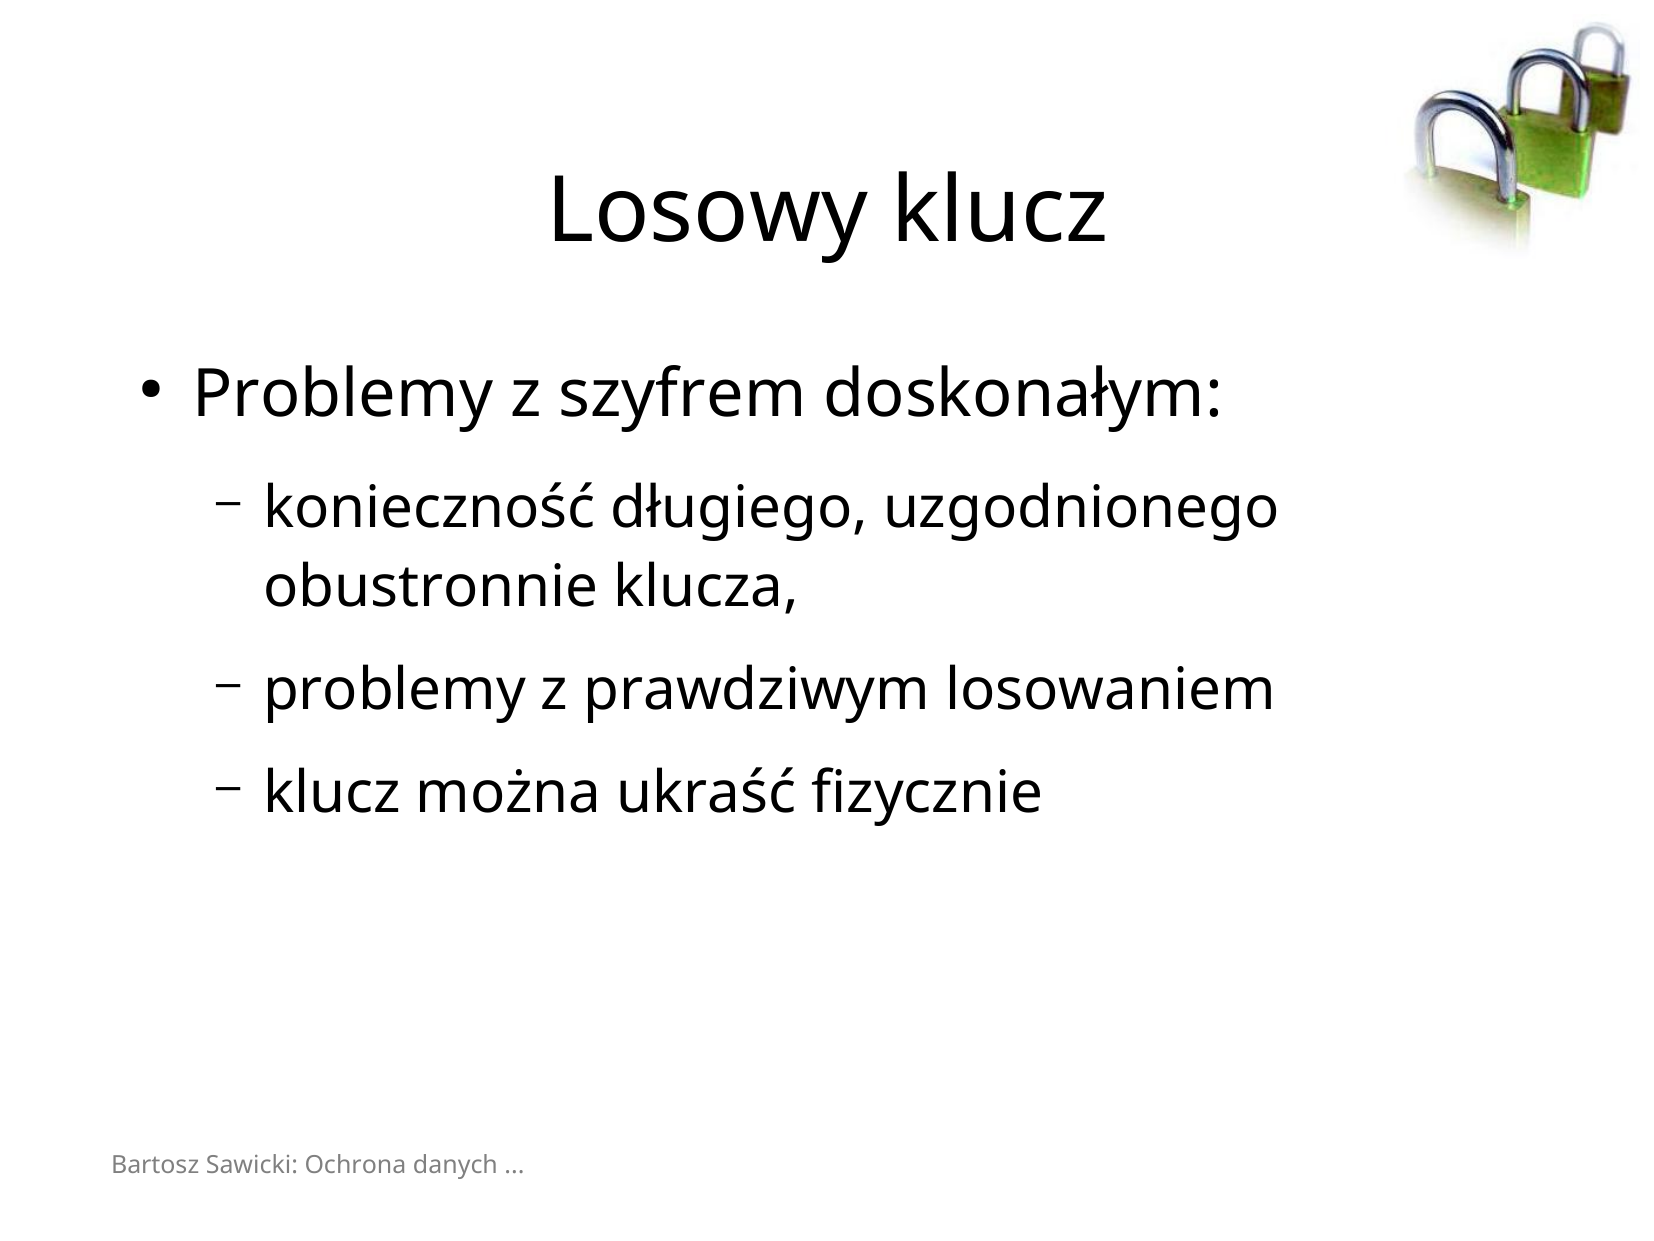

# Losowy klucz
Problemy z szyfrem doskonałym:
konieczność długiego, uzgodnionego obustronnie klucza,
problemy z prawdziwym losowaniem
klucz można ukraść fizycznie